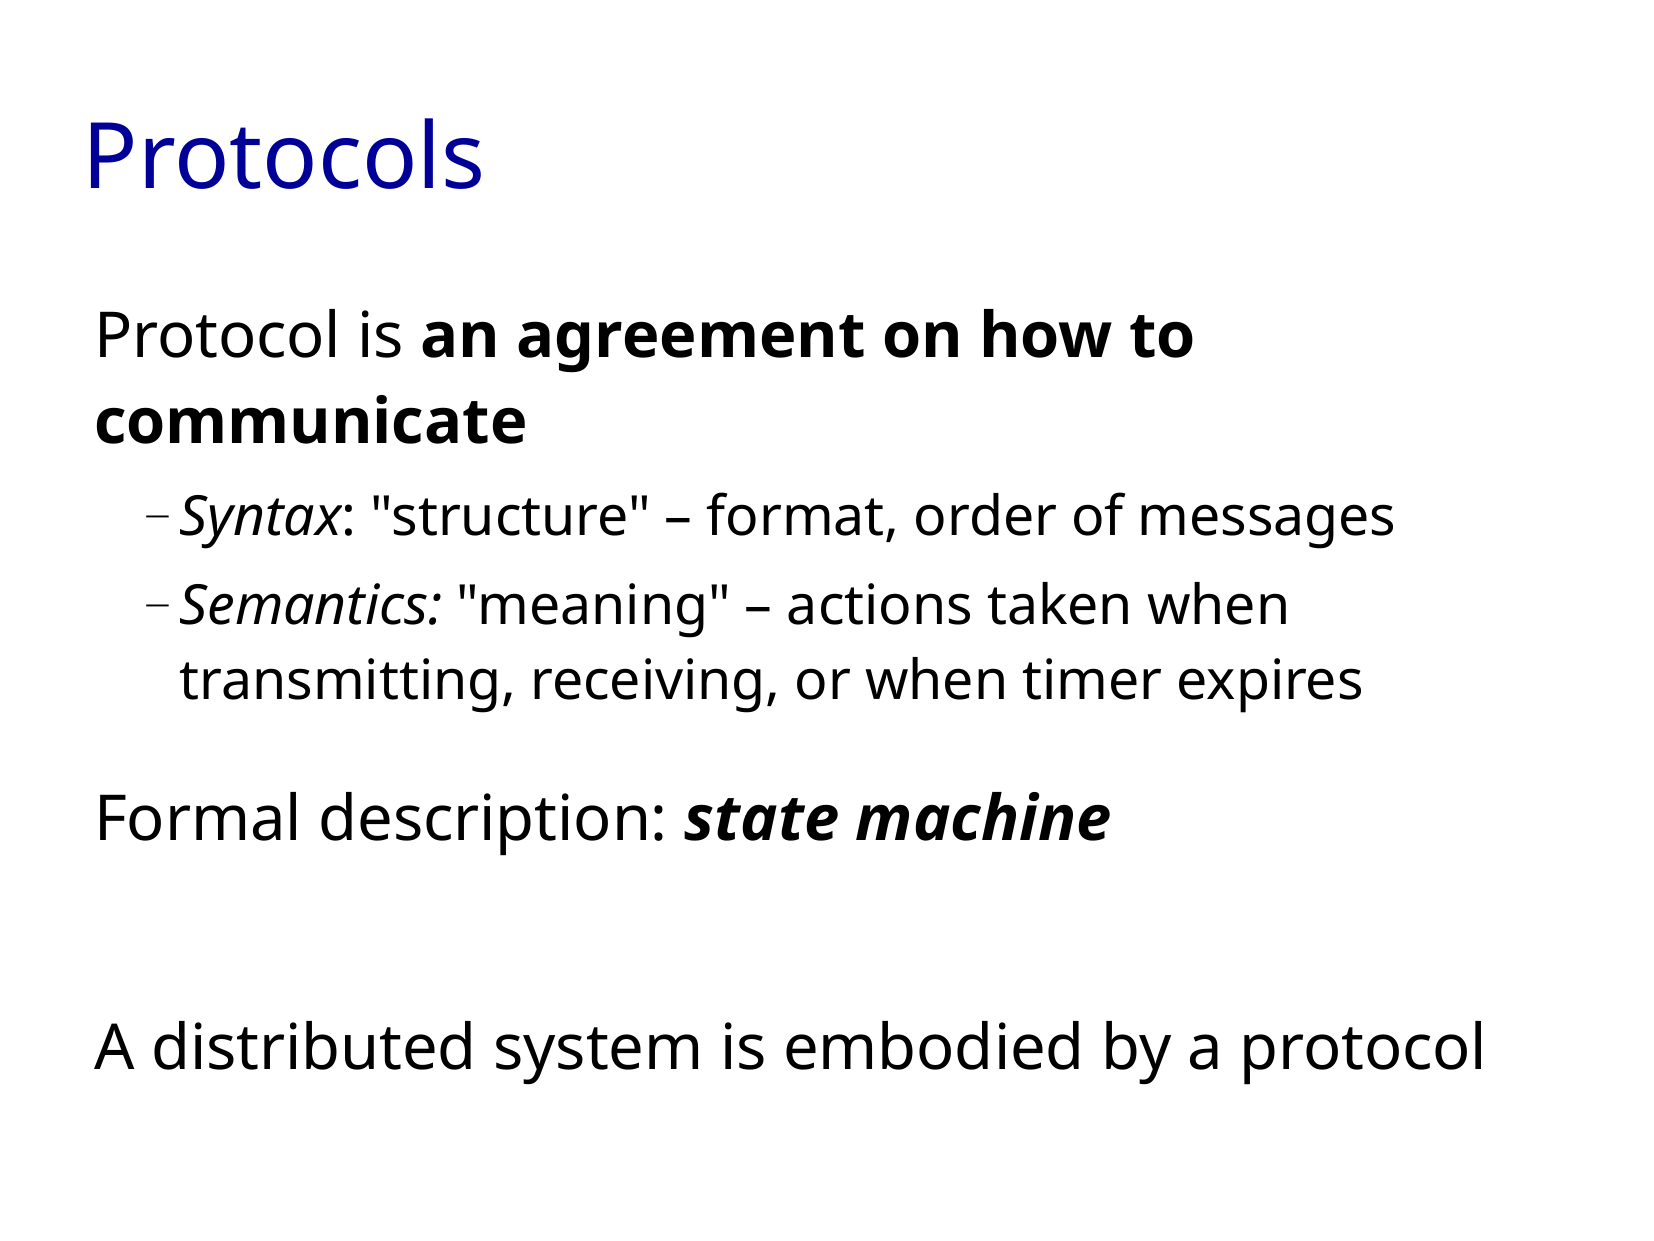

# Protocols
Protocol is an agreement on how to communicate
Syntax: "structure" – format, order of messages
Semantics: "meaning" – actions taken when transmitting, receiving, or when timer expires
Formal description: state machine
A distributed system is embodied by a protocol